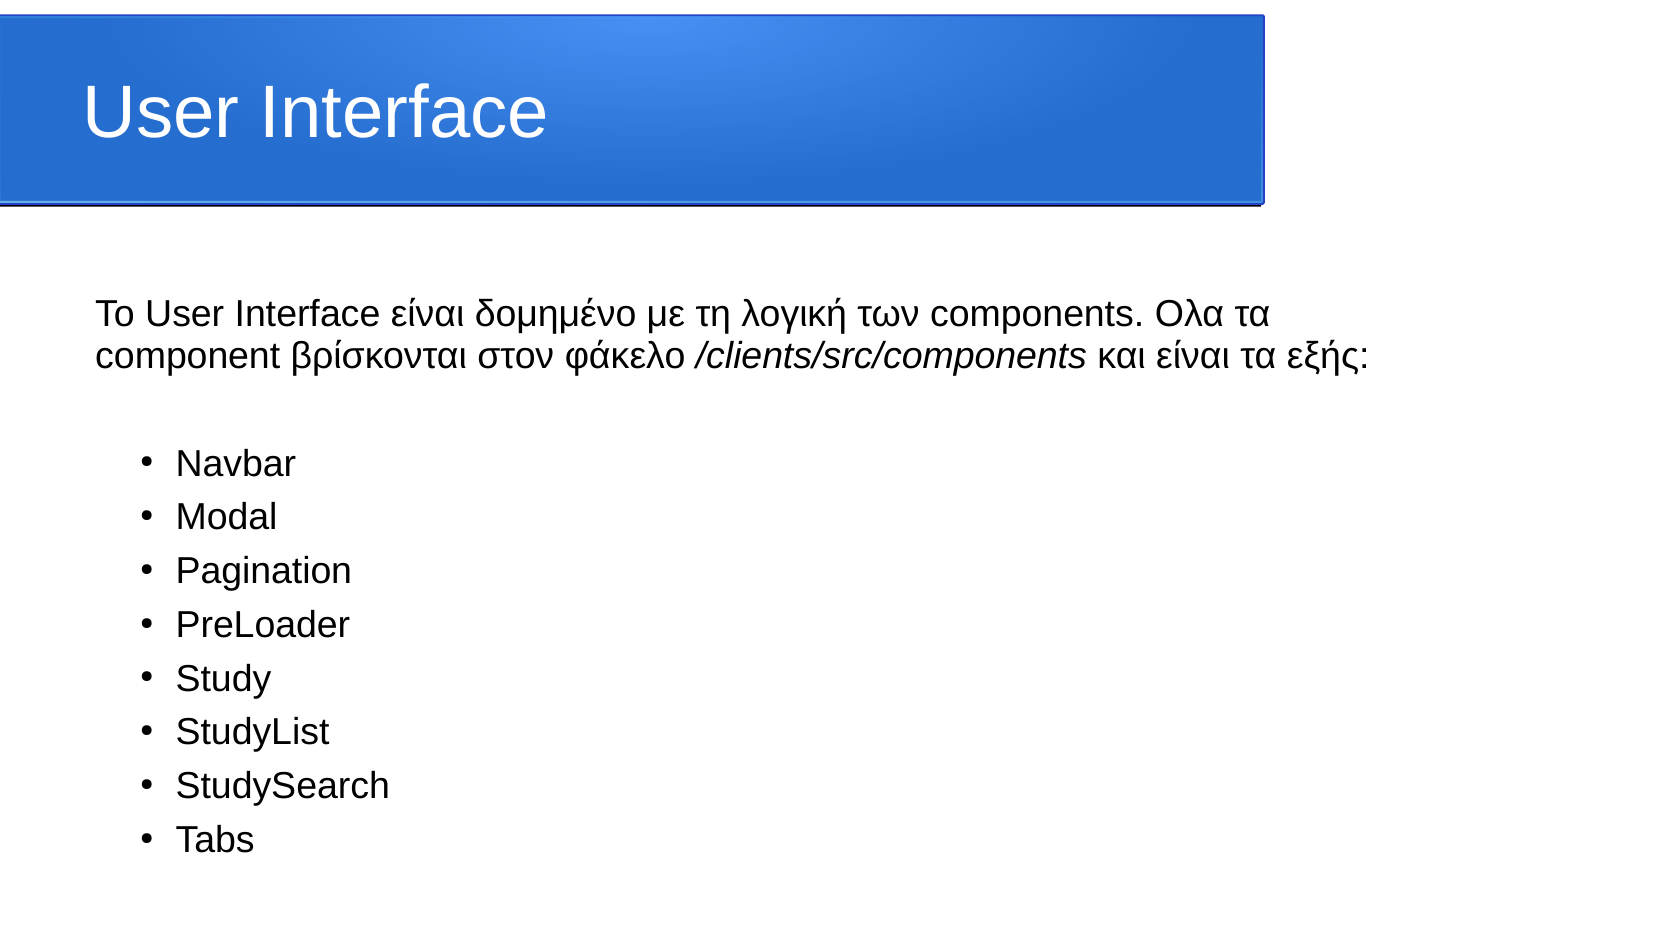

# User Interface
Το User Interface είναι δομημένο με τη λογική των components. Ολα τα component βρίσκονται στον φάκελο /clients/src/components και είναι τα εξής:
Navbar
Modal
Pagination
PreLoader
Study
StudyList
StudySearch
Tabs